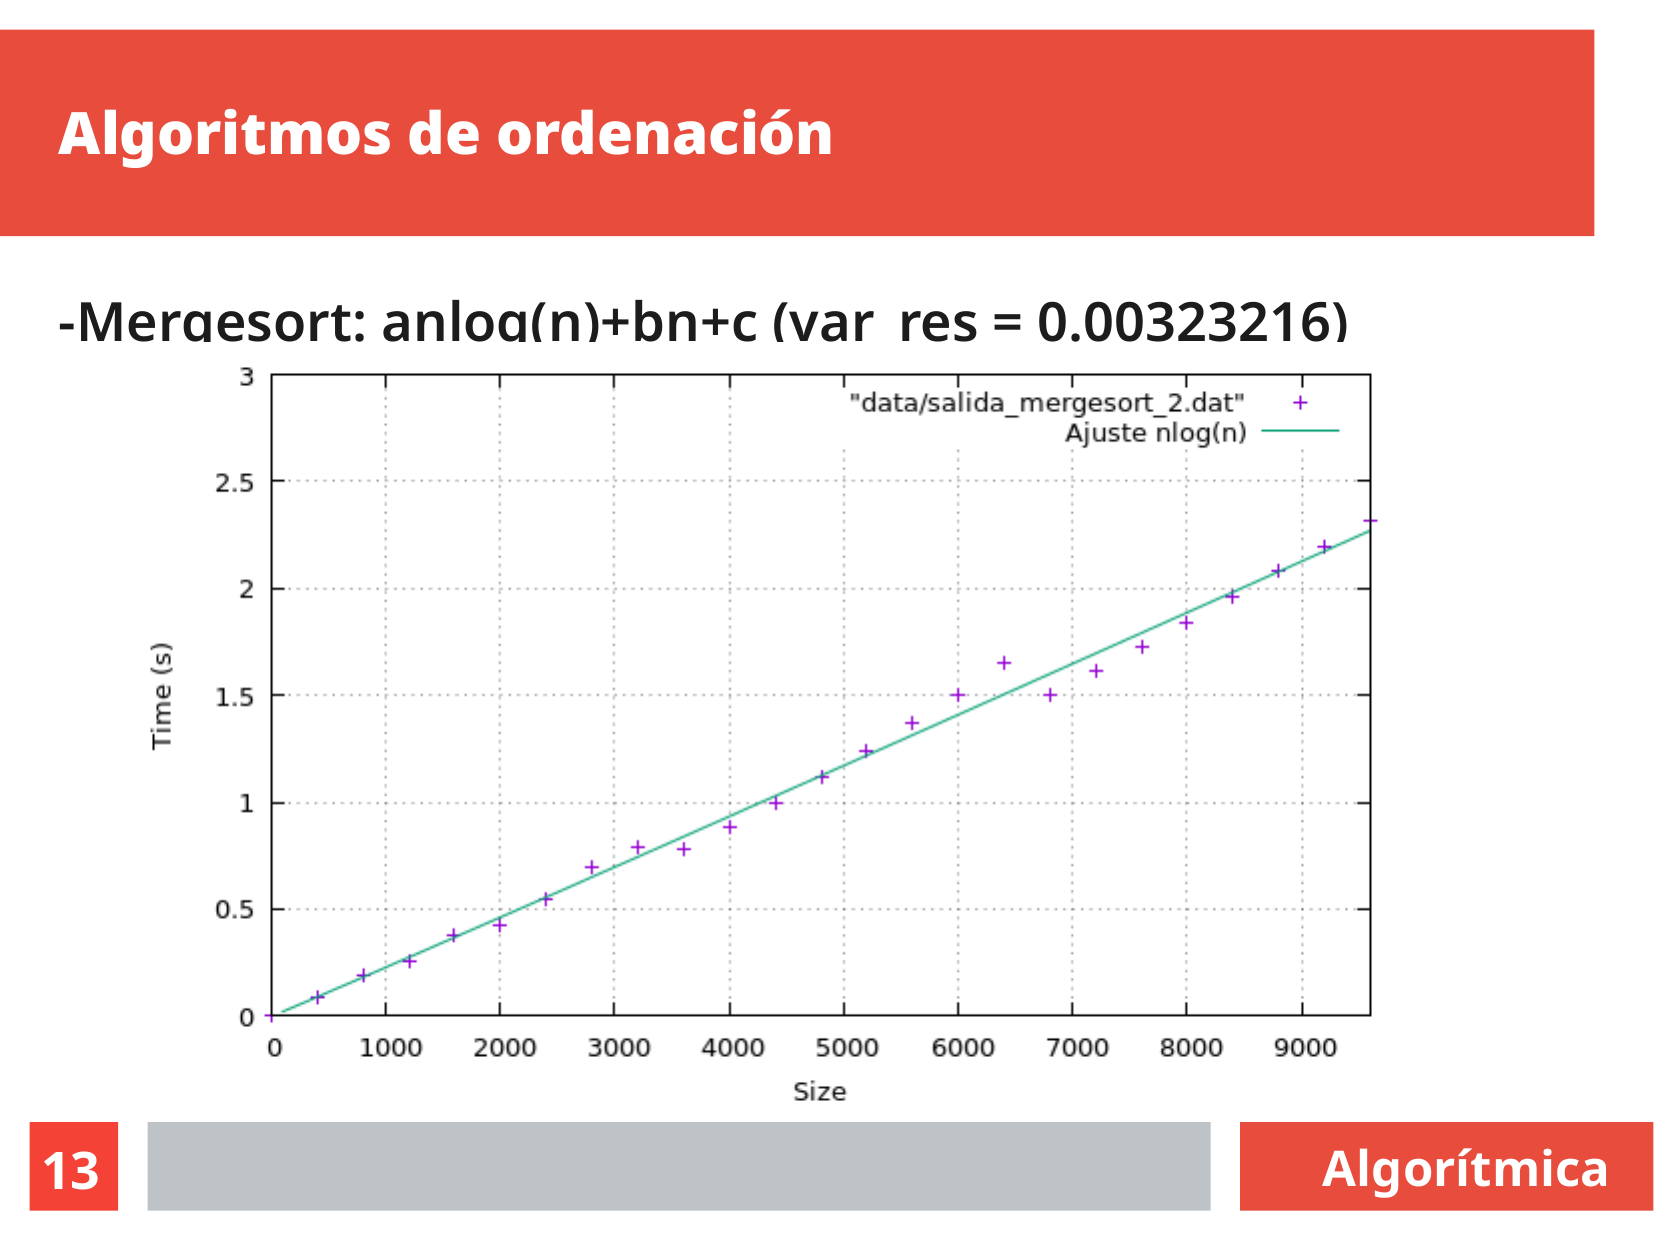

# Algoritmos de ordenación
-Mergesort: anlog(n)+bn+c (var_res = 0.00323216)
13
Algorítmica